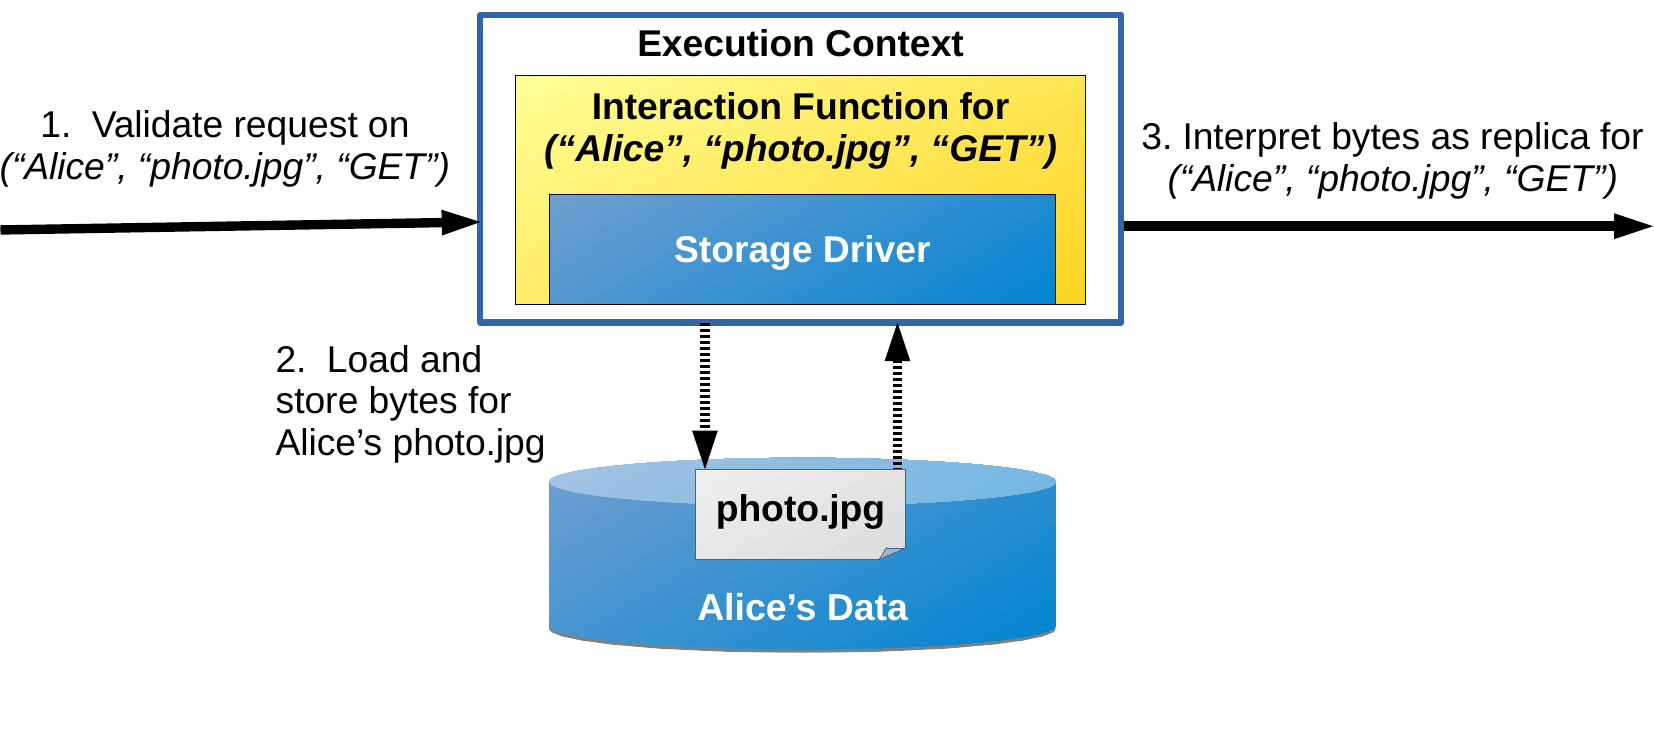

Execution Context
Interaction Function for
(“Alice”, “photo.jpg”, “GET”)
1. Validate request on
(“Alice”, “photo.jpg”, “GET”)
3. Interpret bytes as replica for (“Alice”, “photo.jpg”, “GET”)
Storage Driver
2. Load and store bytes for Alice’s photo.jpg
Alice’s Data
photo.jpg